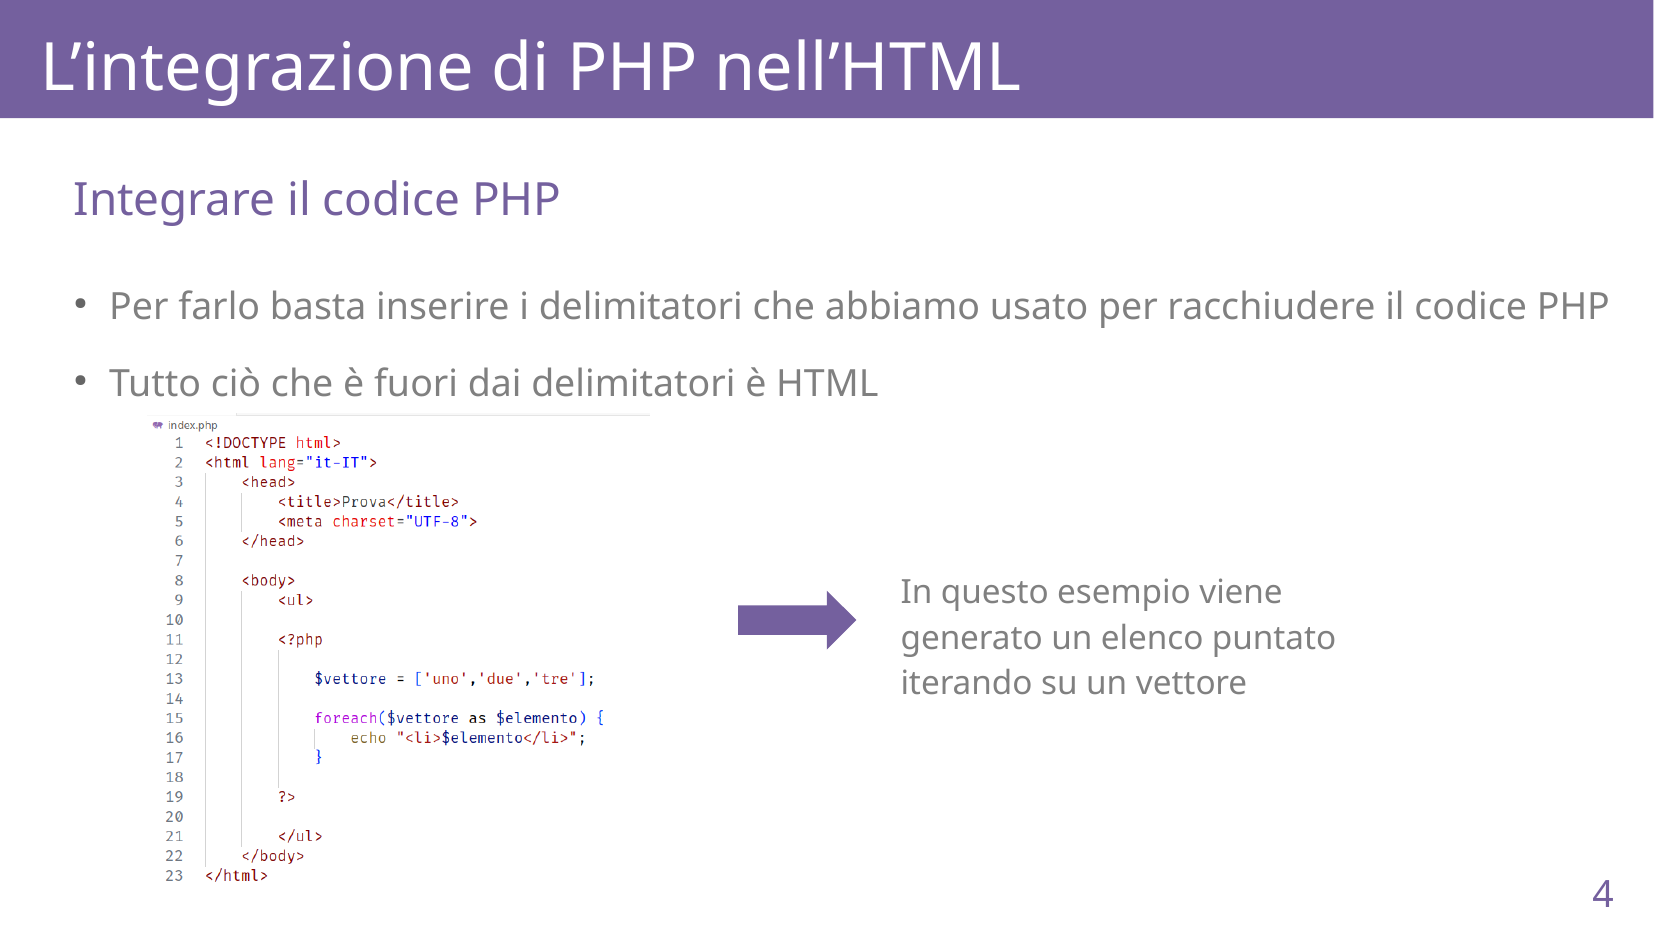

L’integrazione di PHP nell’HTML
Integrare il codice PHP
Per farlo basta inserire i delimitatori che abbiamo usato per racchiudere il codice PHP
Tutto ciò che è fuori dai delimitatori è HTML
In questo esempio viene generato un elenco puntato iterando su un vettore